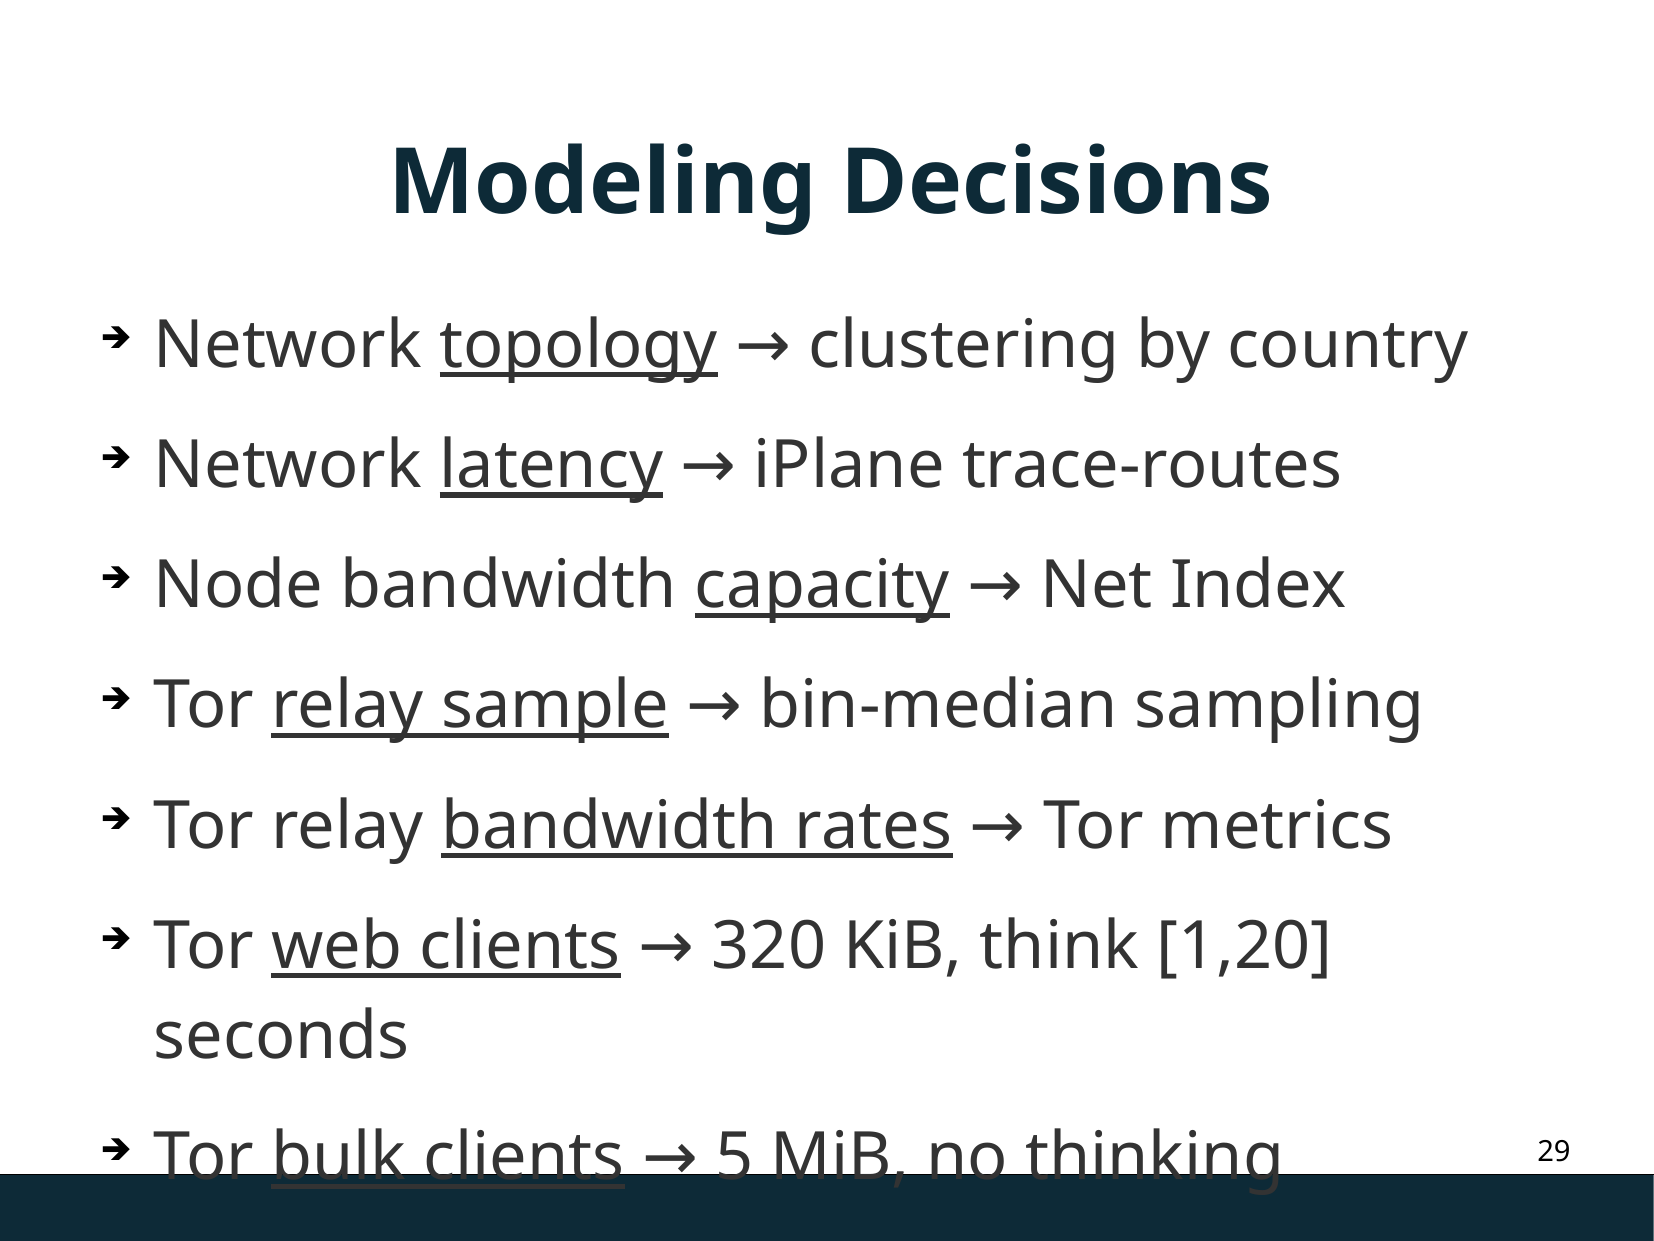

# Modeling Decisions
Network topology → clustering by country
Network latency → iPlane trace-routes
Node bandwidth capacity → Net Index
Tor relay sample → bin-median sampling
Tor relay bandwidth rates → Tor metrics
Tor web clients → 320 KiB, think [1,20] seconds
Tor bulk clients → 5 MiB, no thinking
Client, server placement → Tor metrics
29